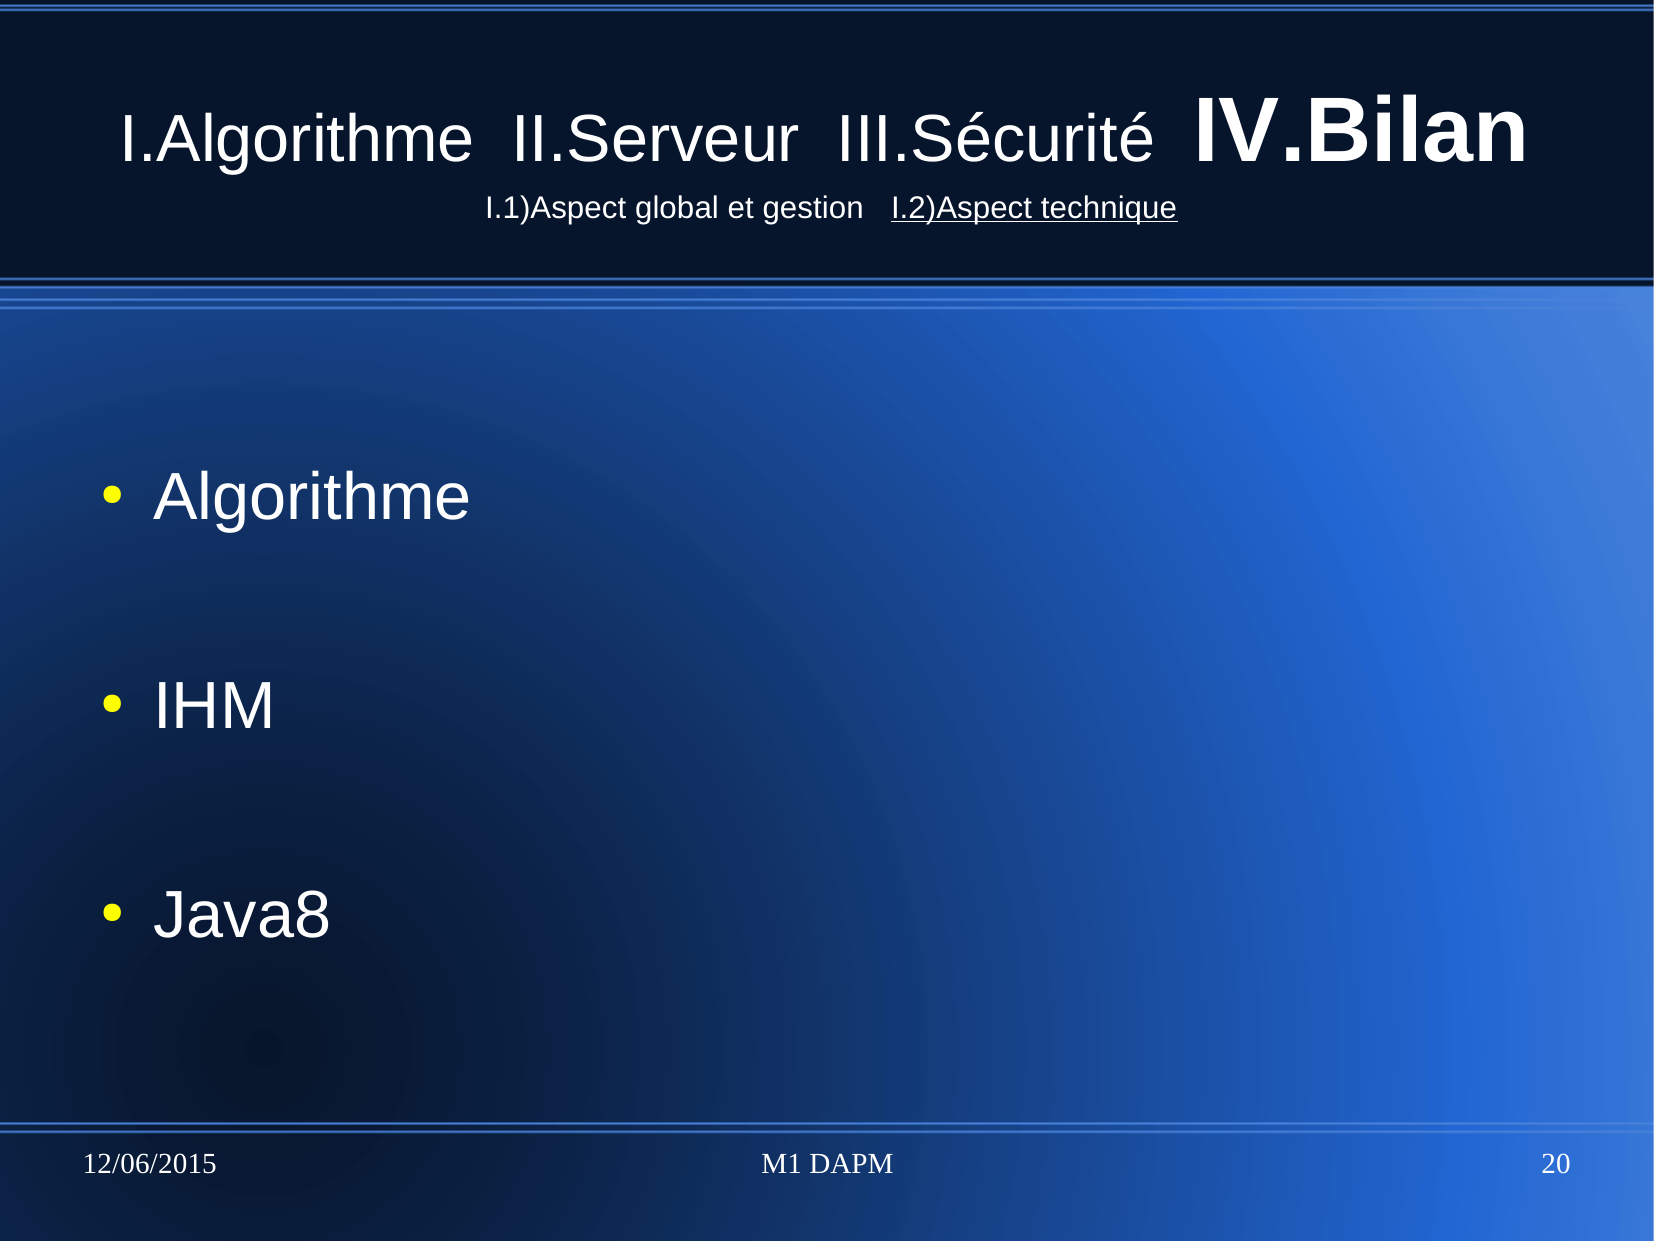

# I.Algorithme II.Serveur III.Sécurité IV.Bilan I.1)Aspect global et gestion I.2)Aspect technique
Algorithme
IHM
Java8
12/06/2015
M1 DAPM
20